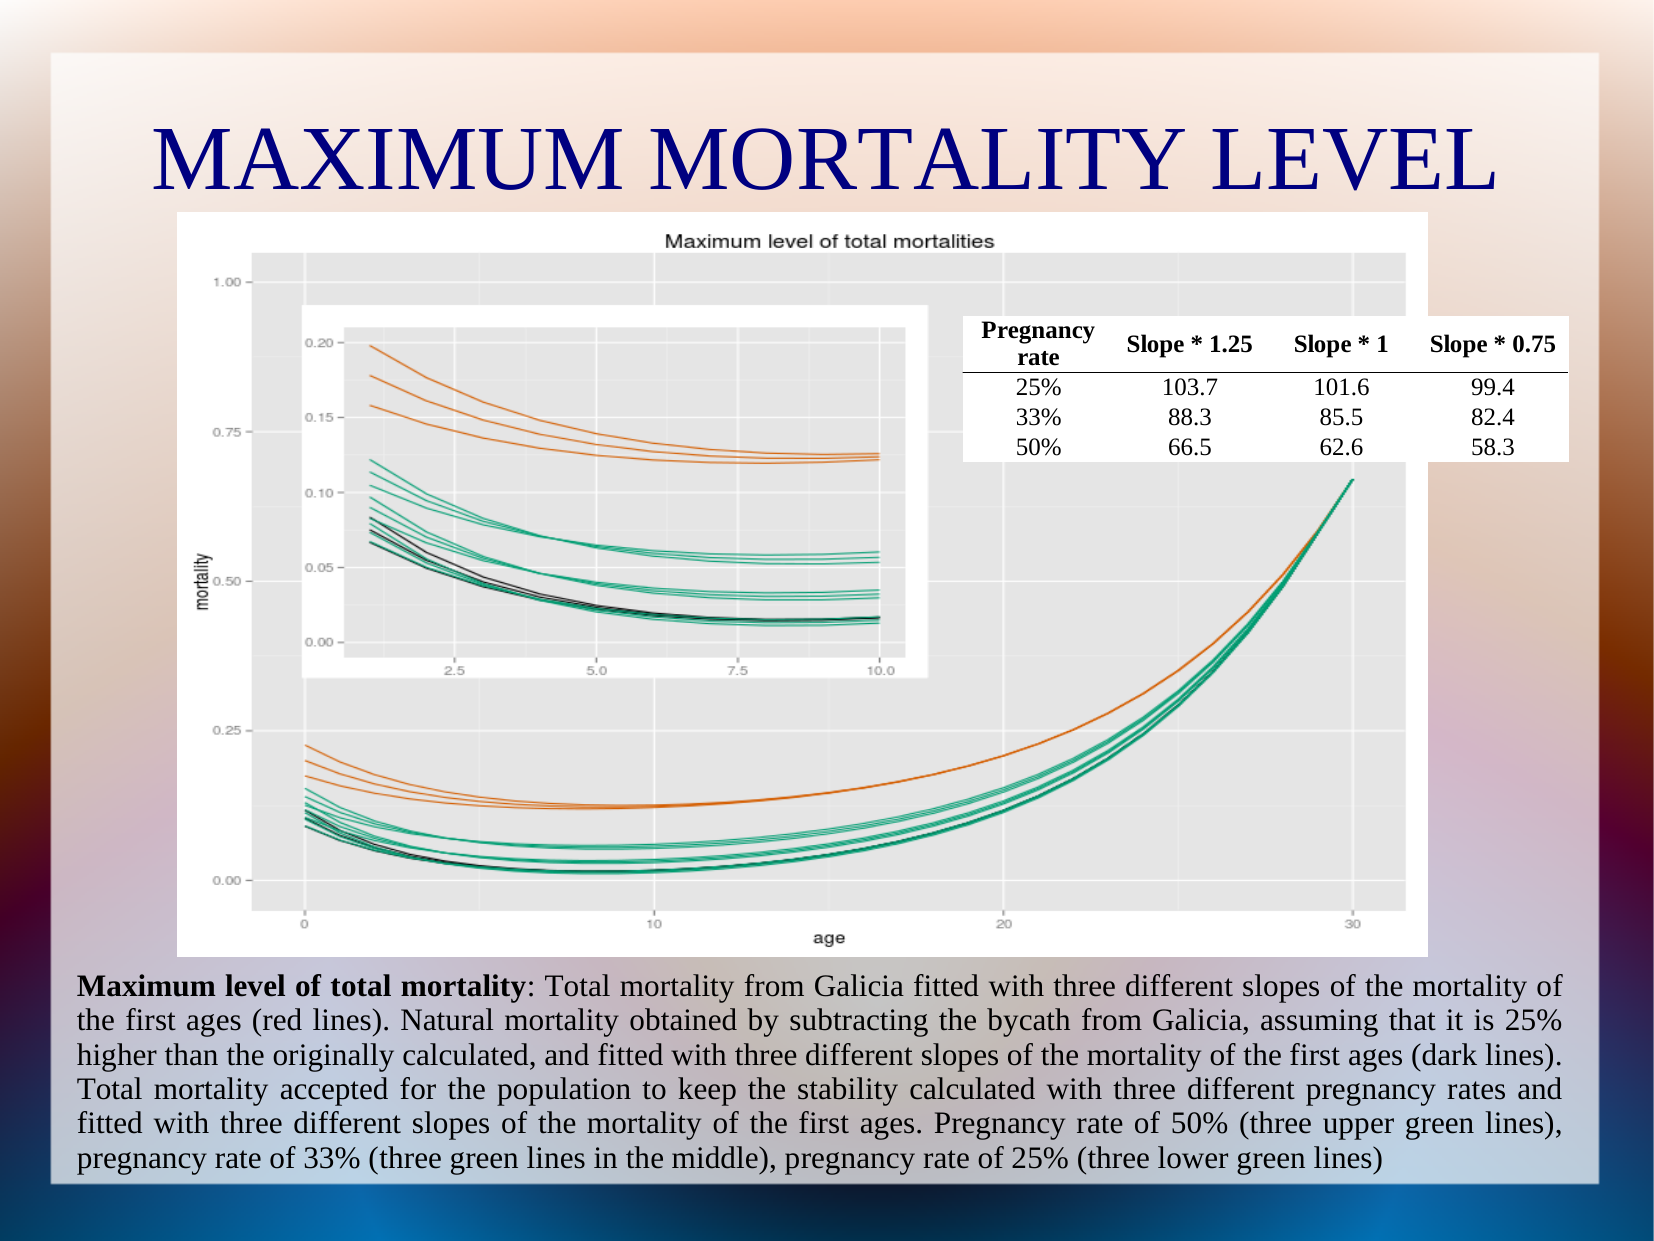

# MAXIMUM MORTALITY LEVEL
Maximum level of total mortality: Total mortality from Galicia fitted with three different slopes of the mortality of the first ages (red lines). Natural mortality obtained by subtracting the bycath from Galicia, assuming that it is 25% higher than the originally calculated, and fitted with three different slopes of the mortality of the first ages (dark lines). Total mortality accepted for the population to keep the stability calculated with three different pregnancy rates and fitted with three different slopes of the mortality of the first ages. Pregnancy rate of 50% (three upper green lines), pregnancy rate of 33% (three green lines in the middle), pregnancy rate of 25% (three lower green lines)